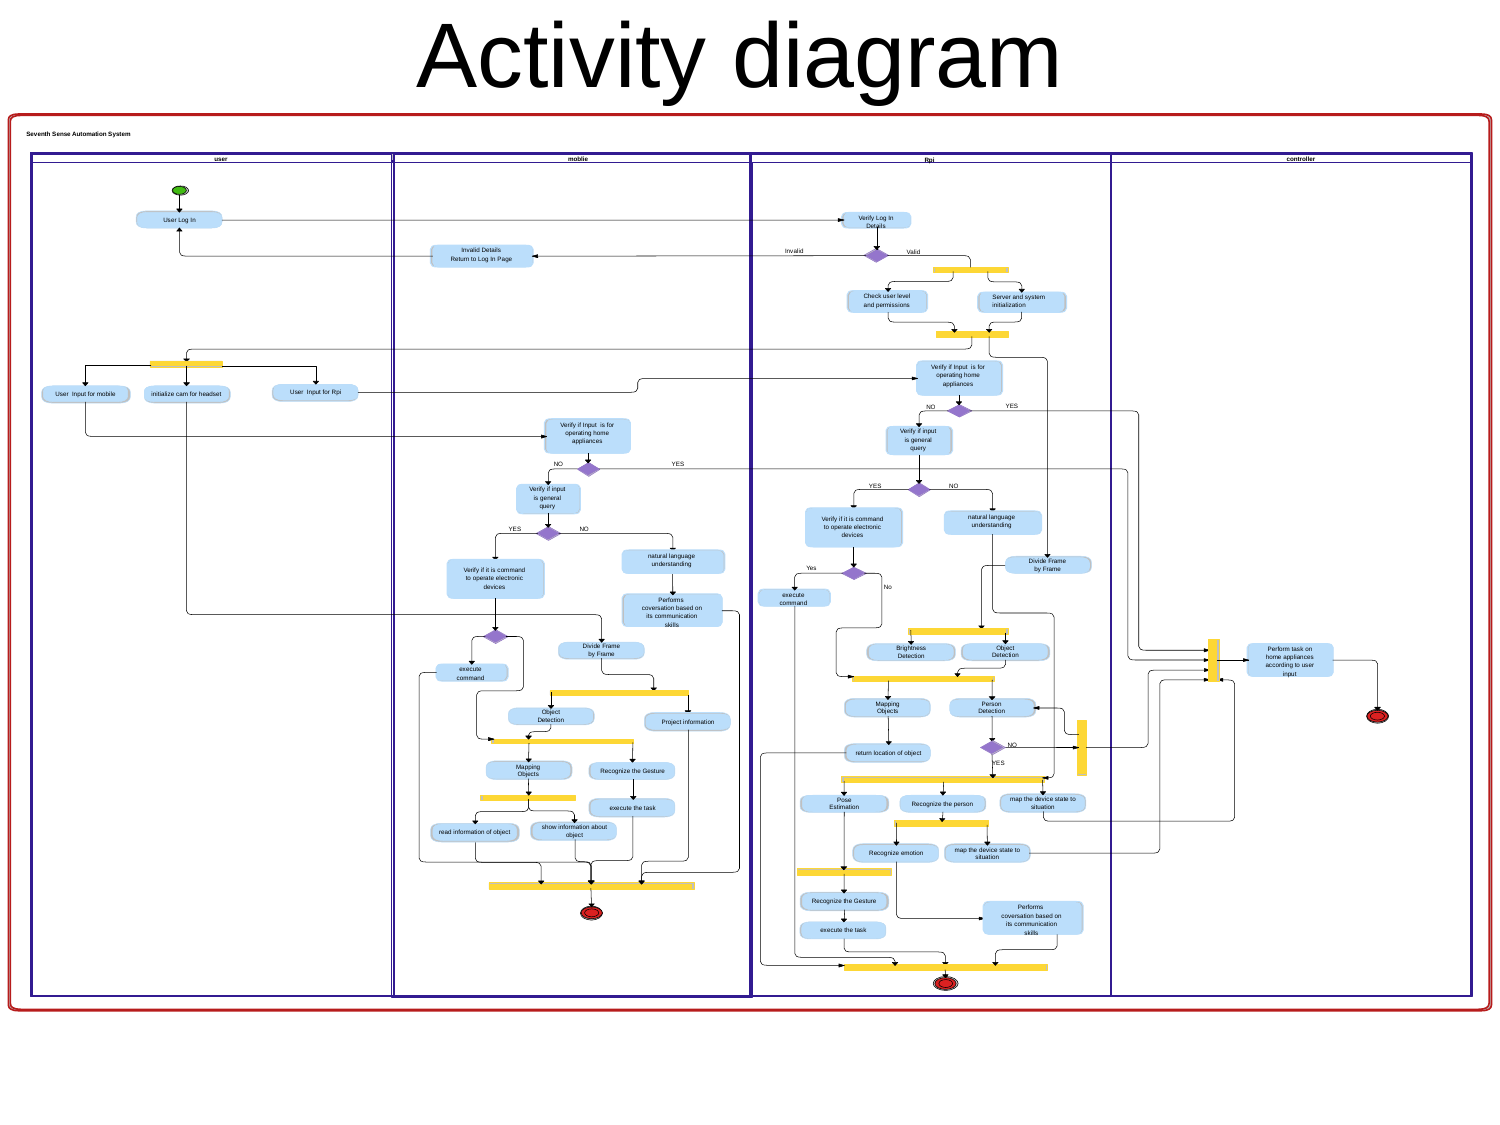

Activity diagram
Seventh Sense Automation System
user
moblie
controller
Rpi
Verify Log In Details
User Log In
Invalid Details
Return to Log In Page
Invalid
Valid
Check user level and permissions
Server and system initialization
Verify if Input is for operating home appliances
User Input for Rpi
User Input for mobile
initialize cam for headset
YES
NO
Verify if Input is for operating home appliances
Verify if input is general query
YES
NO
YES
NO
Verify if input is general query
natural language understanding
Verify if it is command to operate electronic devices
YES
NO
natural language understanding
Divide Frame
by Frame
Yes​
Verify if it is command to operate electronic devices
No
execute command
Performs
coversation based on its communication skills
Divide Frame
by Frame
Perform task on home appliances according to user input
Object
Detection
Brightness
Detection
execute command
Mapping
Objects
Person
Detection
Object
Detection
Project information
NO
return location of object
YES
Mapping
Objects
Recognize the Gesture
map the device state to situation
Pose
Estimation
Recognize the person
execute the task
show information about object
read information of object
map the device state to situation
Recognize emotion
Recognize the Gesture
Performs
coversation based on its communication skills
execute the task